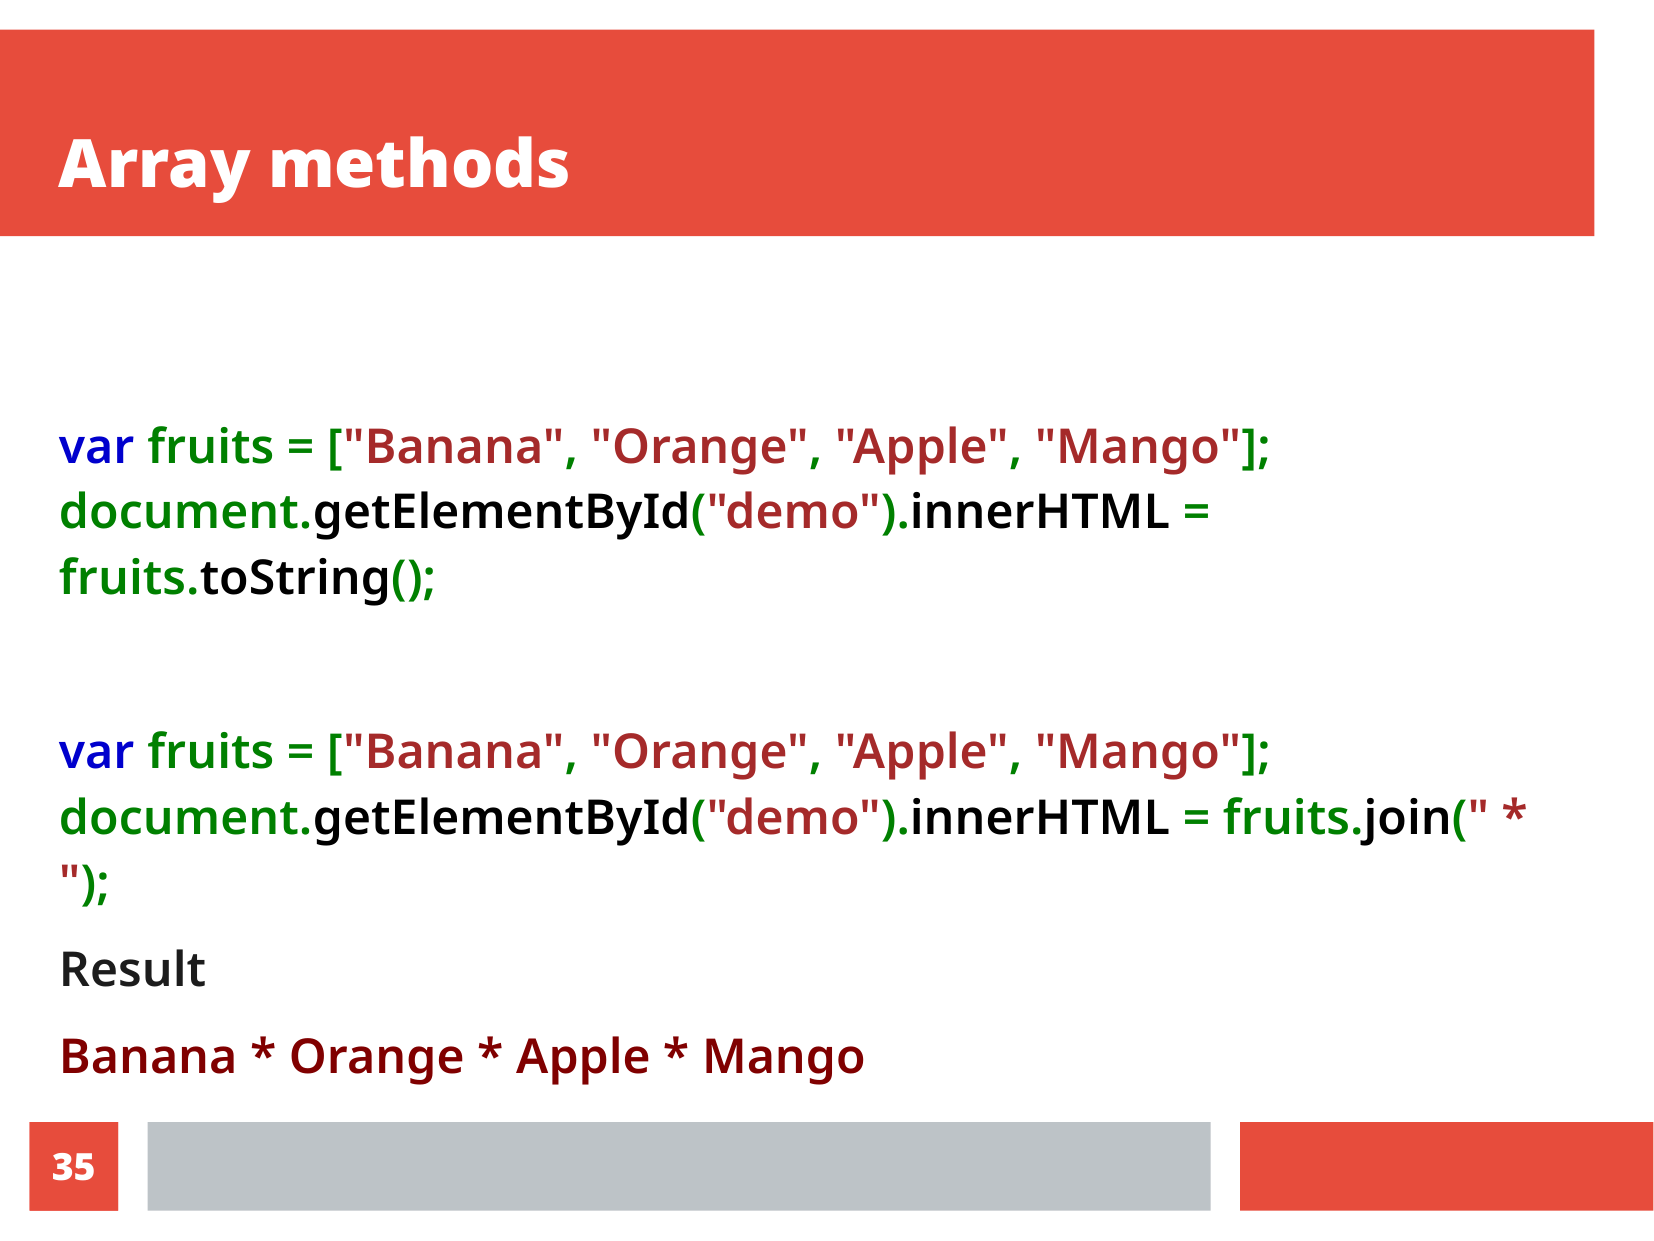

# Array methods
var fruits = ["Banana", "Orange", "Apple", "Mango"];
document.getElementById("demo").innerHTML = fruits.toString();
var fruits = ["Banana", "Orange", "Apple", "Mango"];
document.getElementById("demo").innerHTML = fruits.join(" * ");
Result
Banana * Orange * Apple * Mango
35